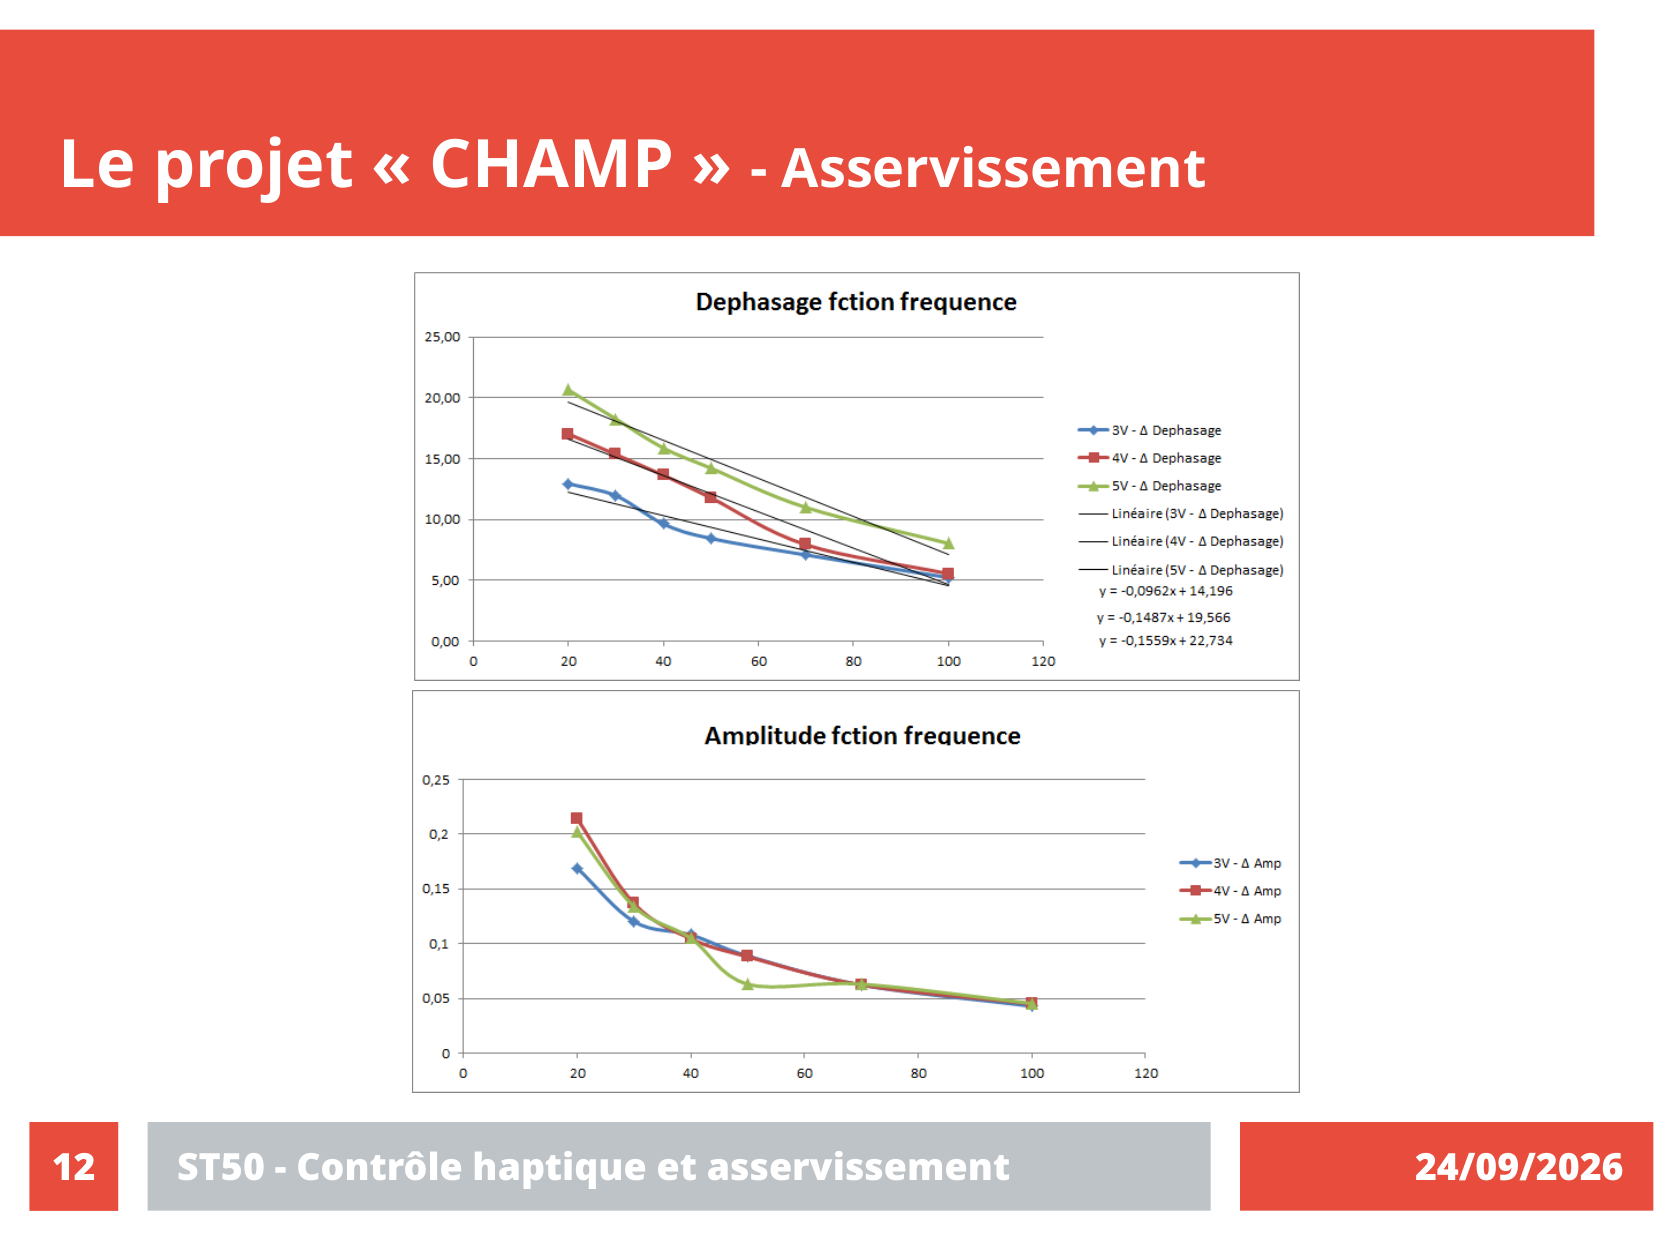

# Le projet « CHAMP » - Asservissement
12
ST50 - Contrôle haptique et asservissement